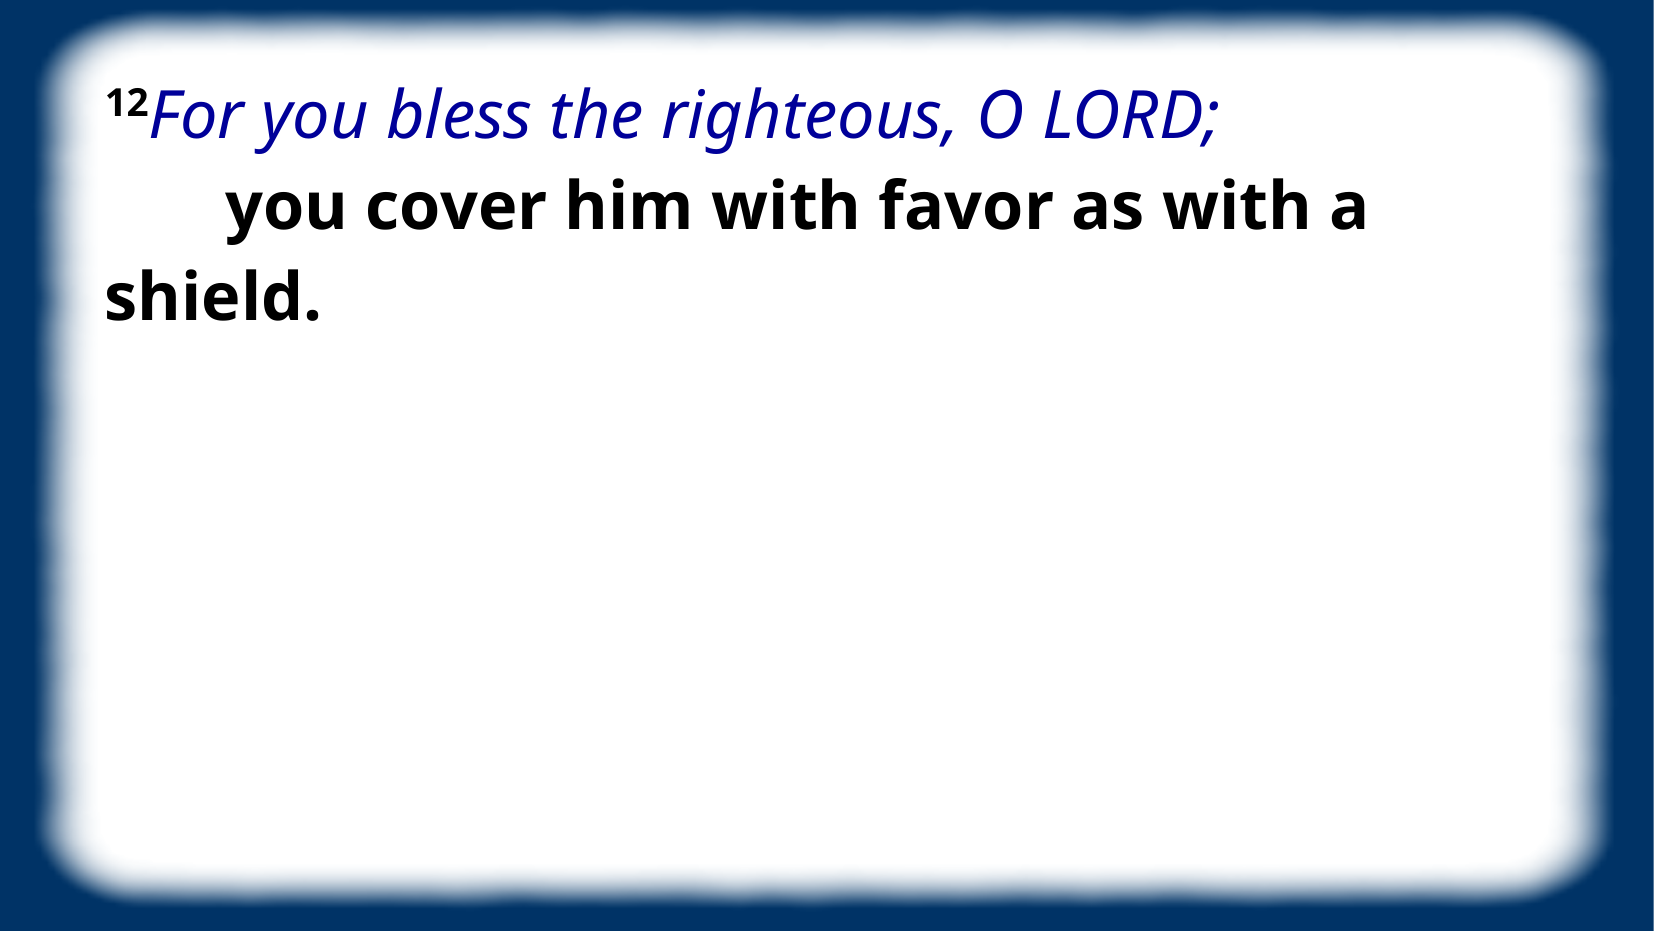

12For you bless the righteous, O LORD;
 you cover him with favor as with a shield.